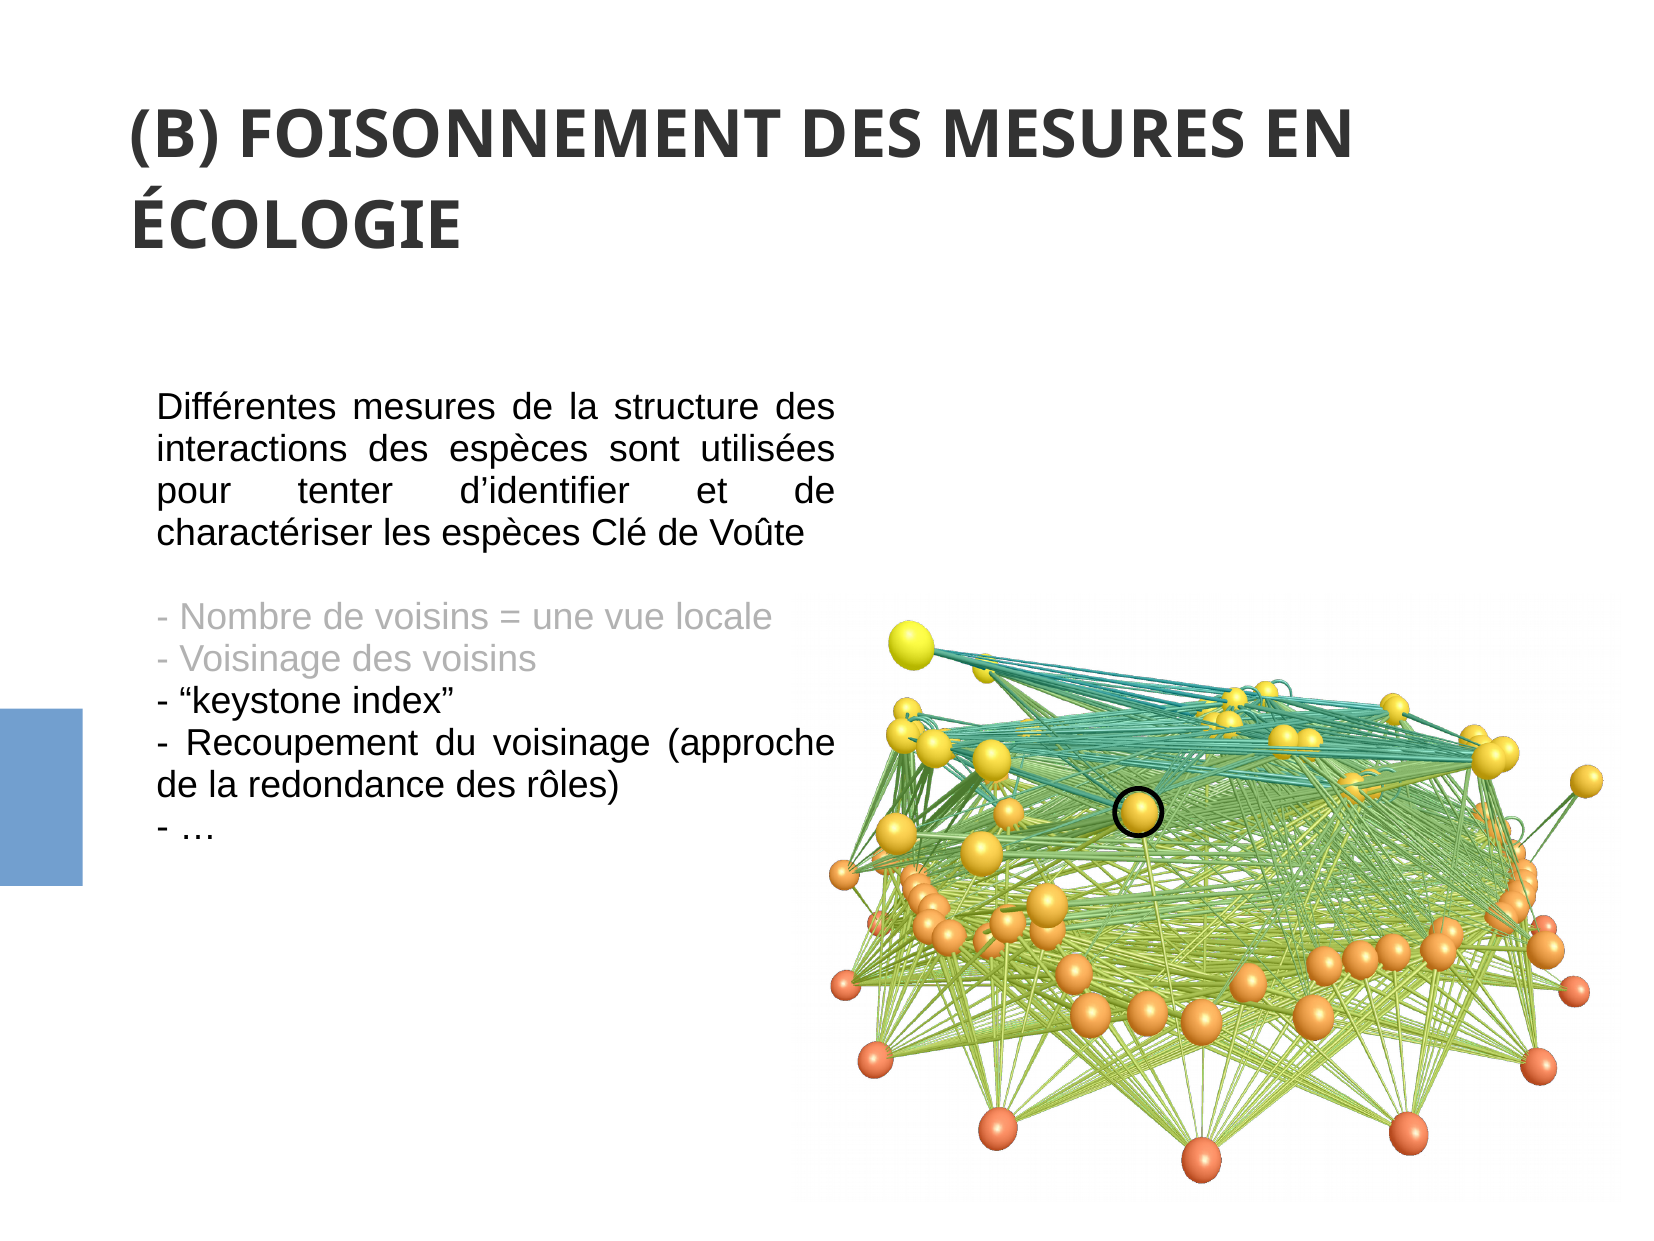

# (B) FOISONNEMENT DES MESURES EN ÉCOLOGIE
Différentes mesures de la structure des interactions des espèces sont utilisées pour tenter d’identifier et de charactériser les espèces Clé de Voûte
- Nombre de voisins = une vue locale
- Voisinage des voisins
- “keystone index”
- Recoupement du voisinage (approche de la redondance des rôles)
- …